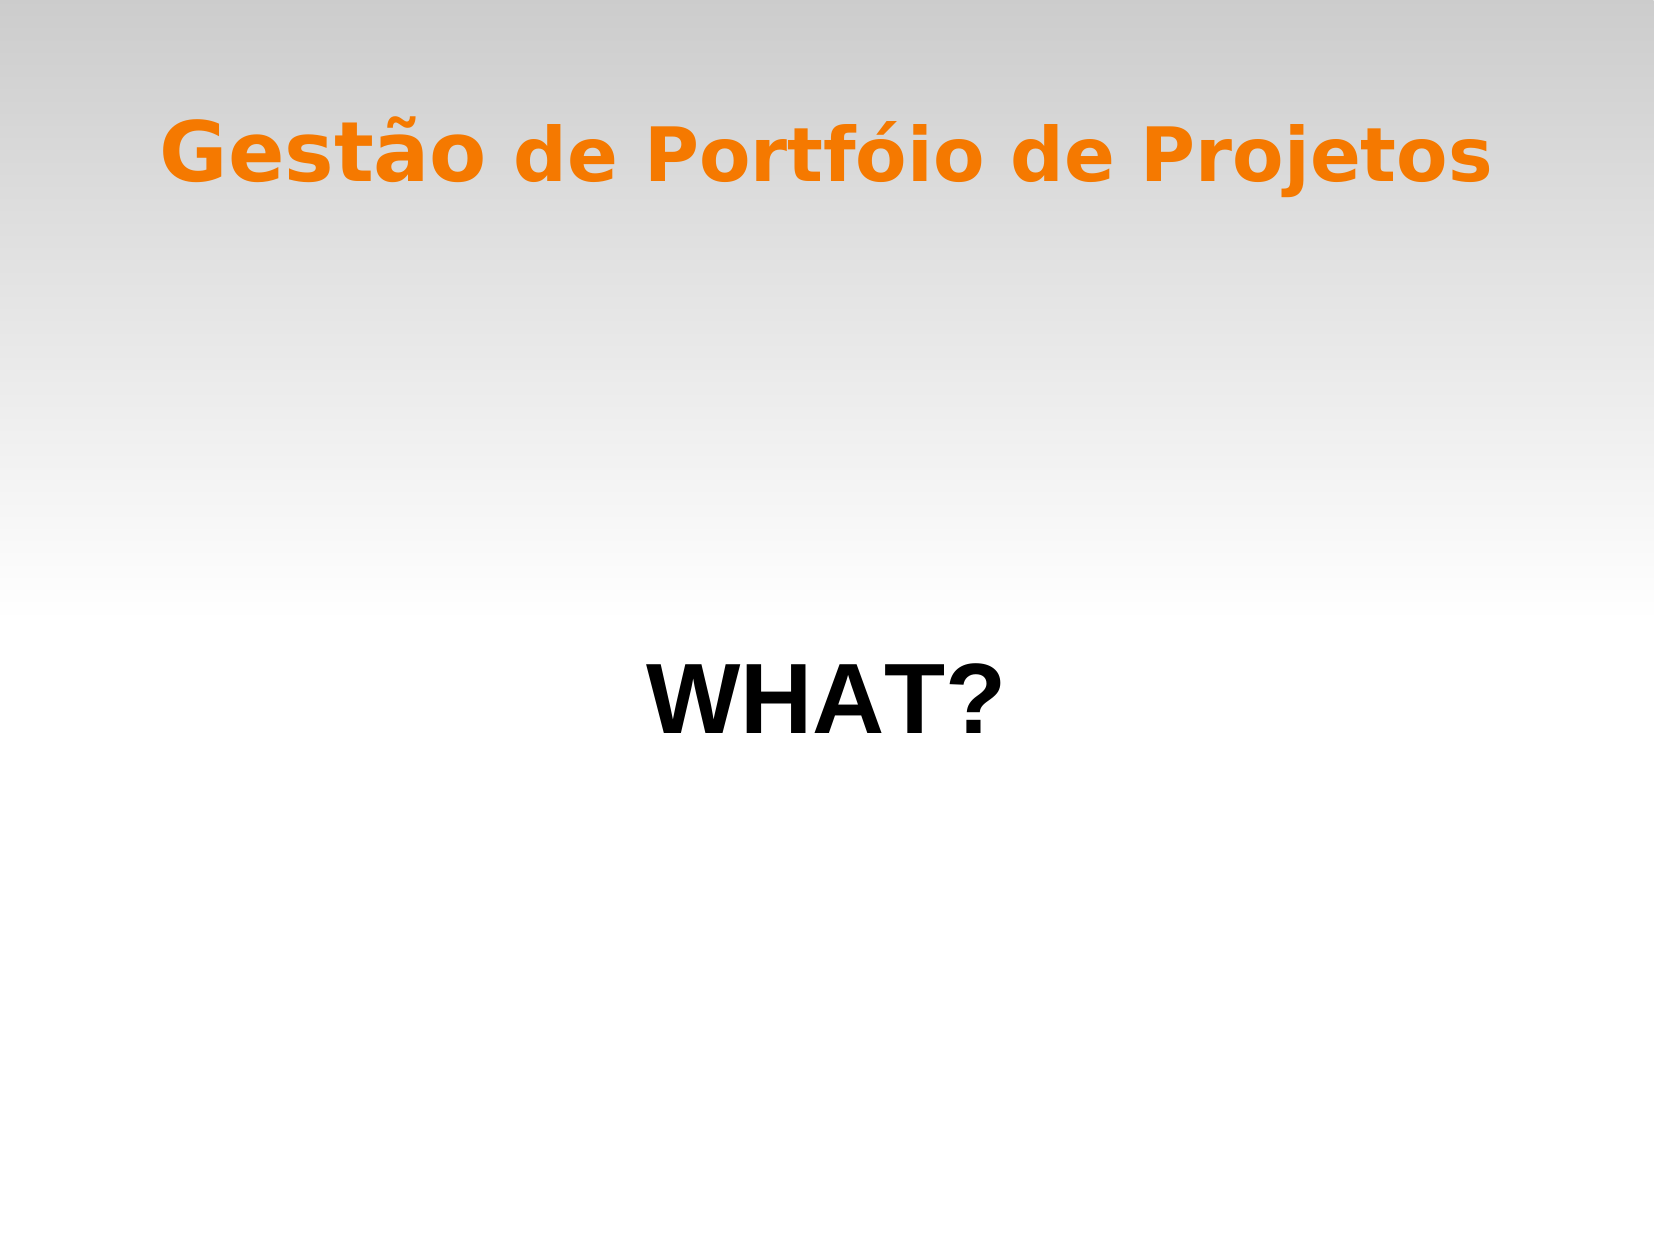

Gestão de Portfóio de Projetos
# WHAT?